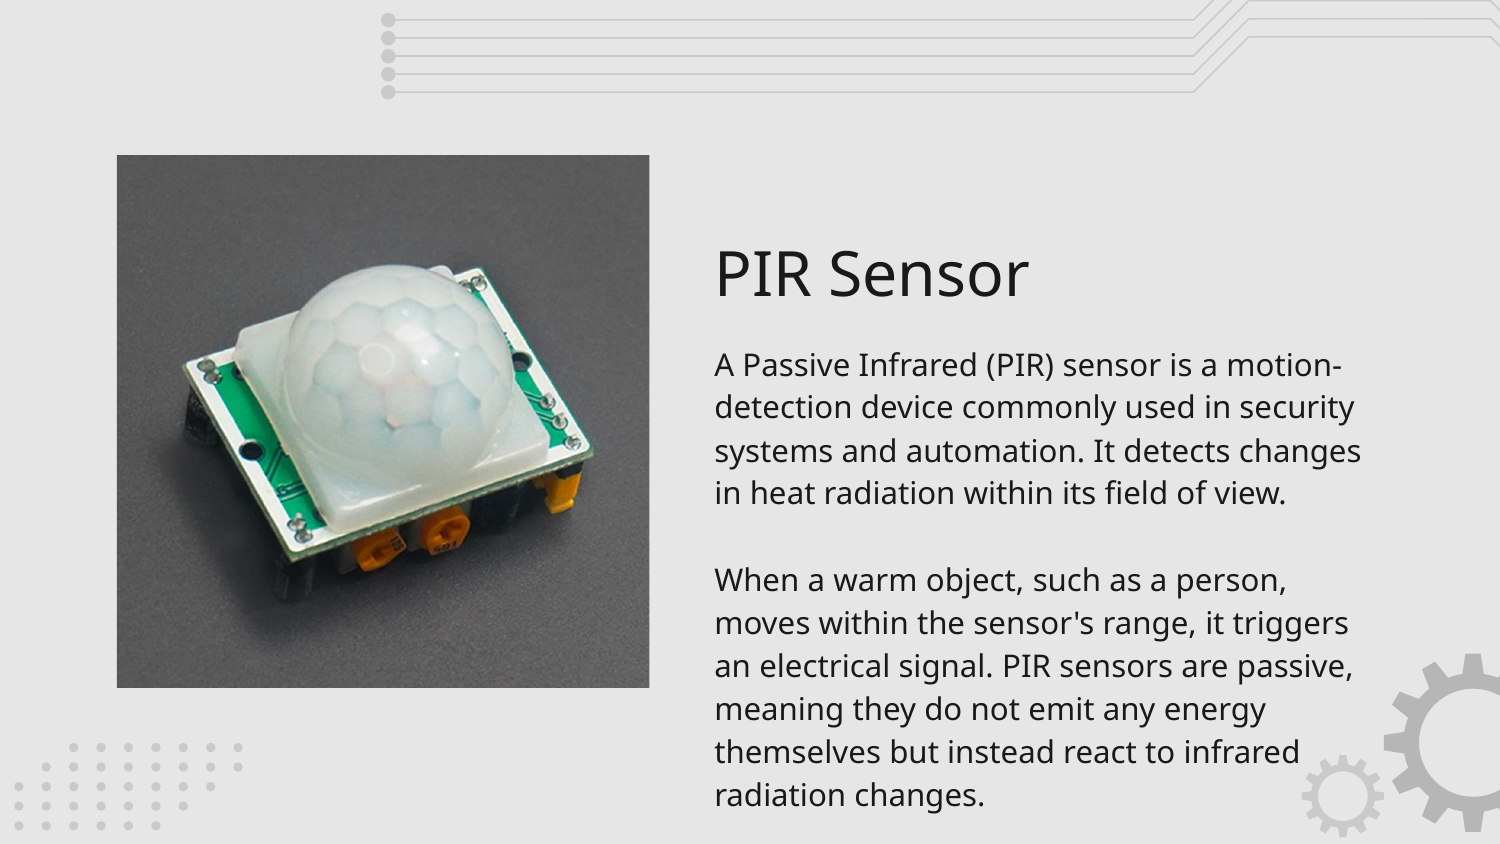

# PIR Sensor
A Passive Infrared (PIR) sensor is a motion-detection device commonly used in security systems and automation. It detects changes in heat radiation within its field of view.
When a warm object, such as a person, moves within the sensor's range, it triggers an electrical signal. PIR sensors are passive, meaning they do not emit any energy themselves but instead react to infrared radiation changes.